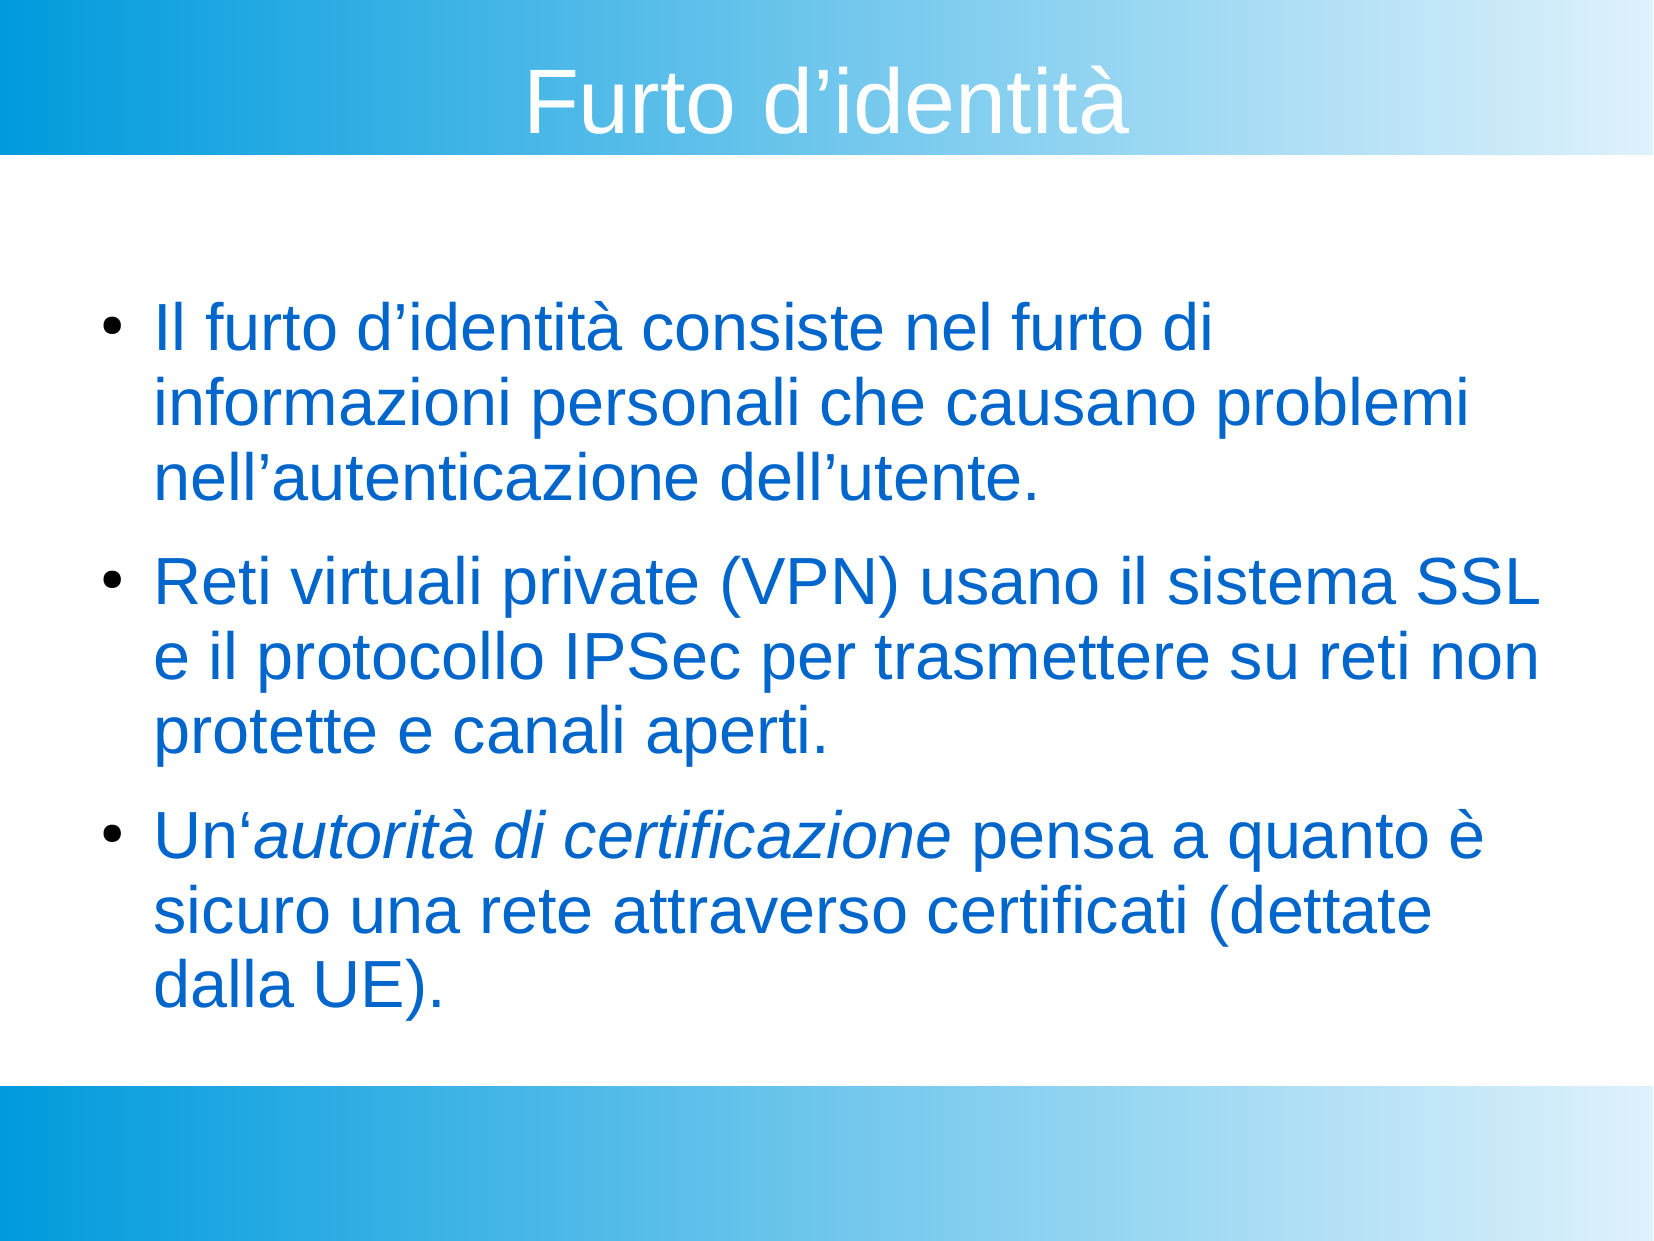

# Furto d’identità
Il furto d’identità consiste nel furto di informazioni personali che causano problemi nell’autenticazione dell’utente.
Reti virtuali private (VPN) usano il sistema SSL e il protocollo IPSec per trasmettere su reti non protette e canali aperti.
Un‘autorità di certificazione pensa a quanto è sicuro una rete attraverso certificati (dettate dalla UE).